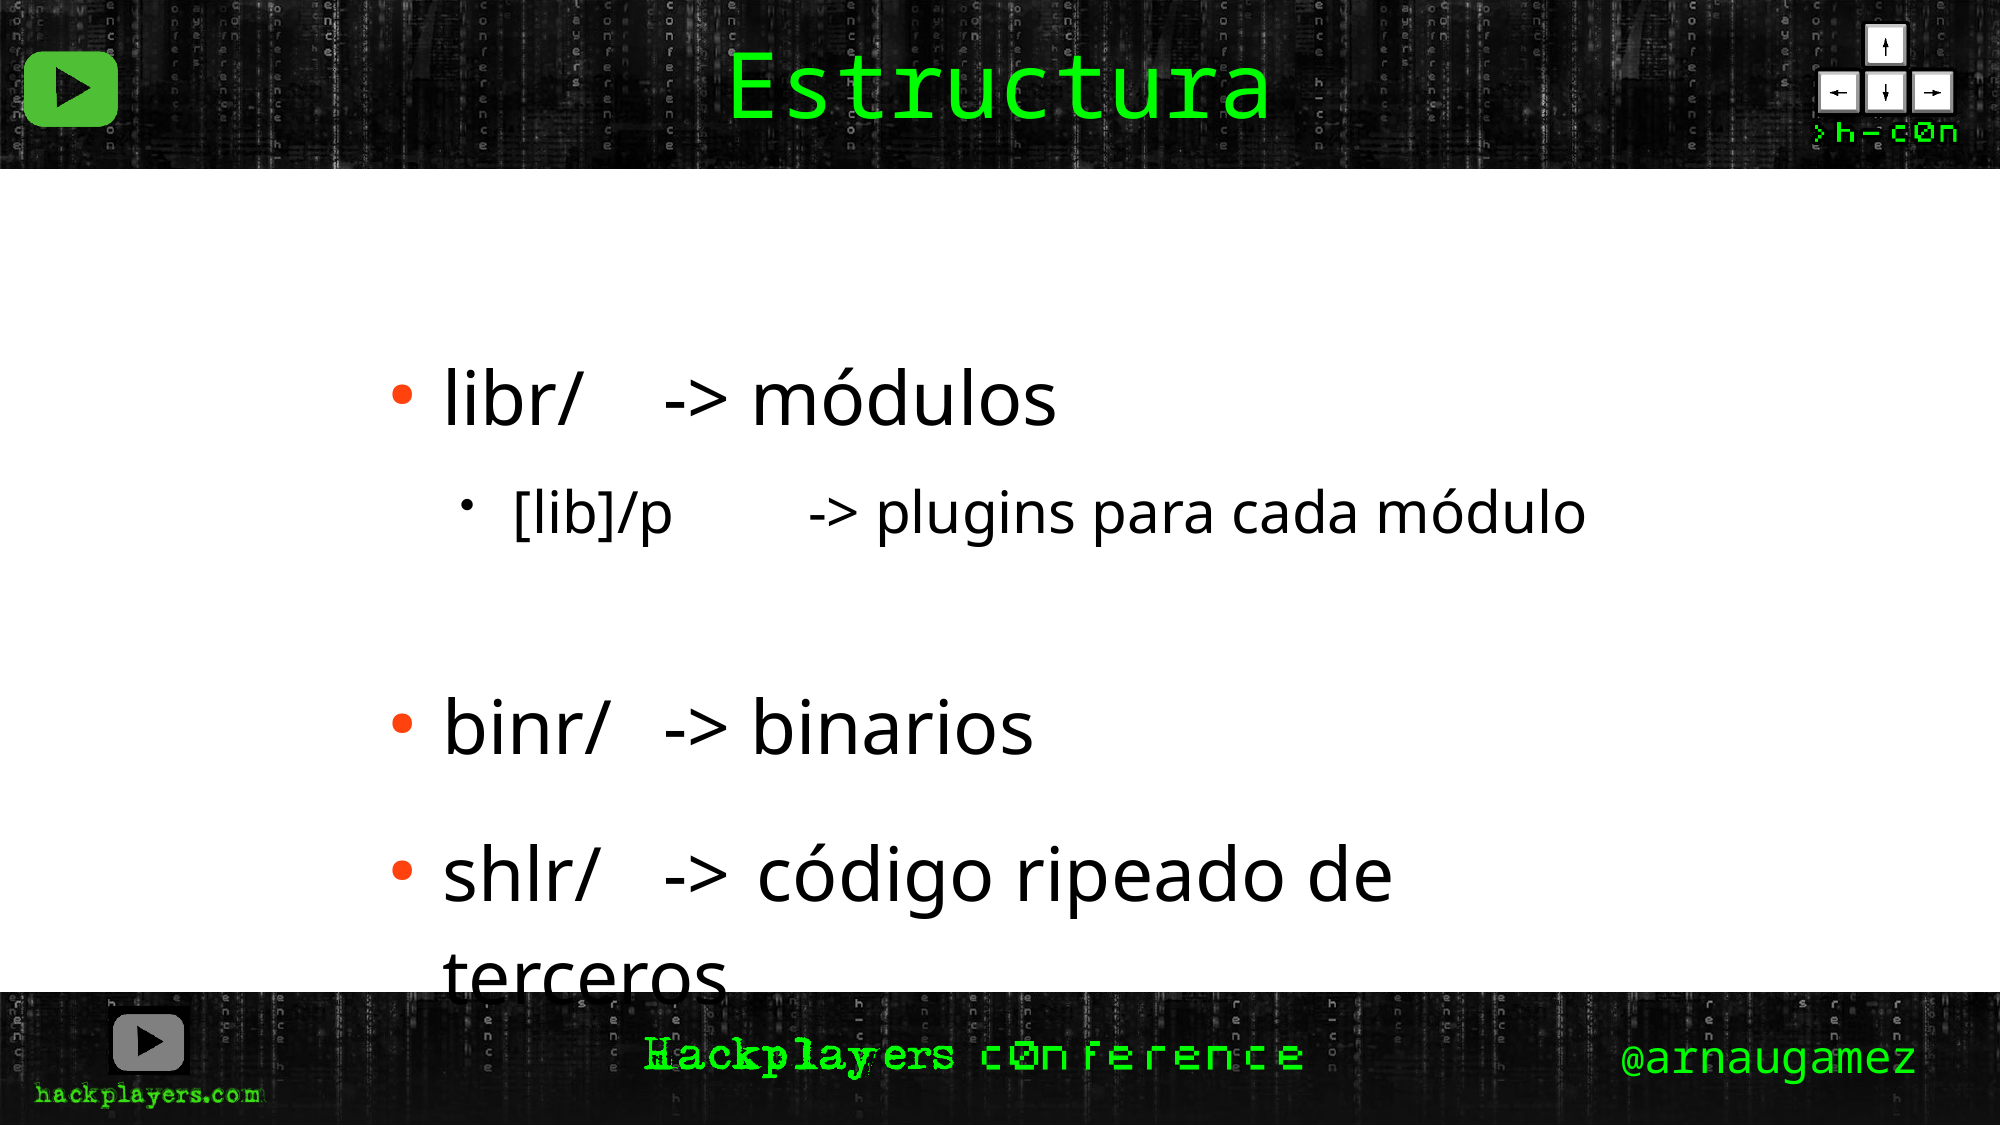

# Estructura
libr/		-> módulos
[lib]/p		-> plugins para cada módulo
binr/	-> binarios
shlr/ 	->	 código ripeado de terceros